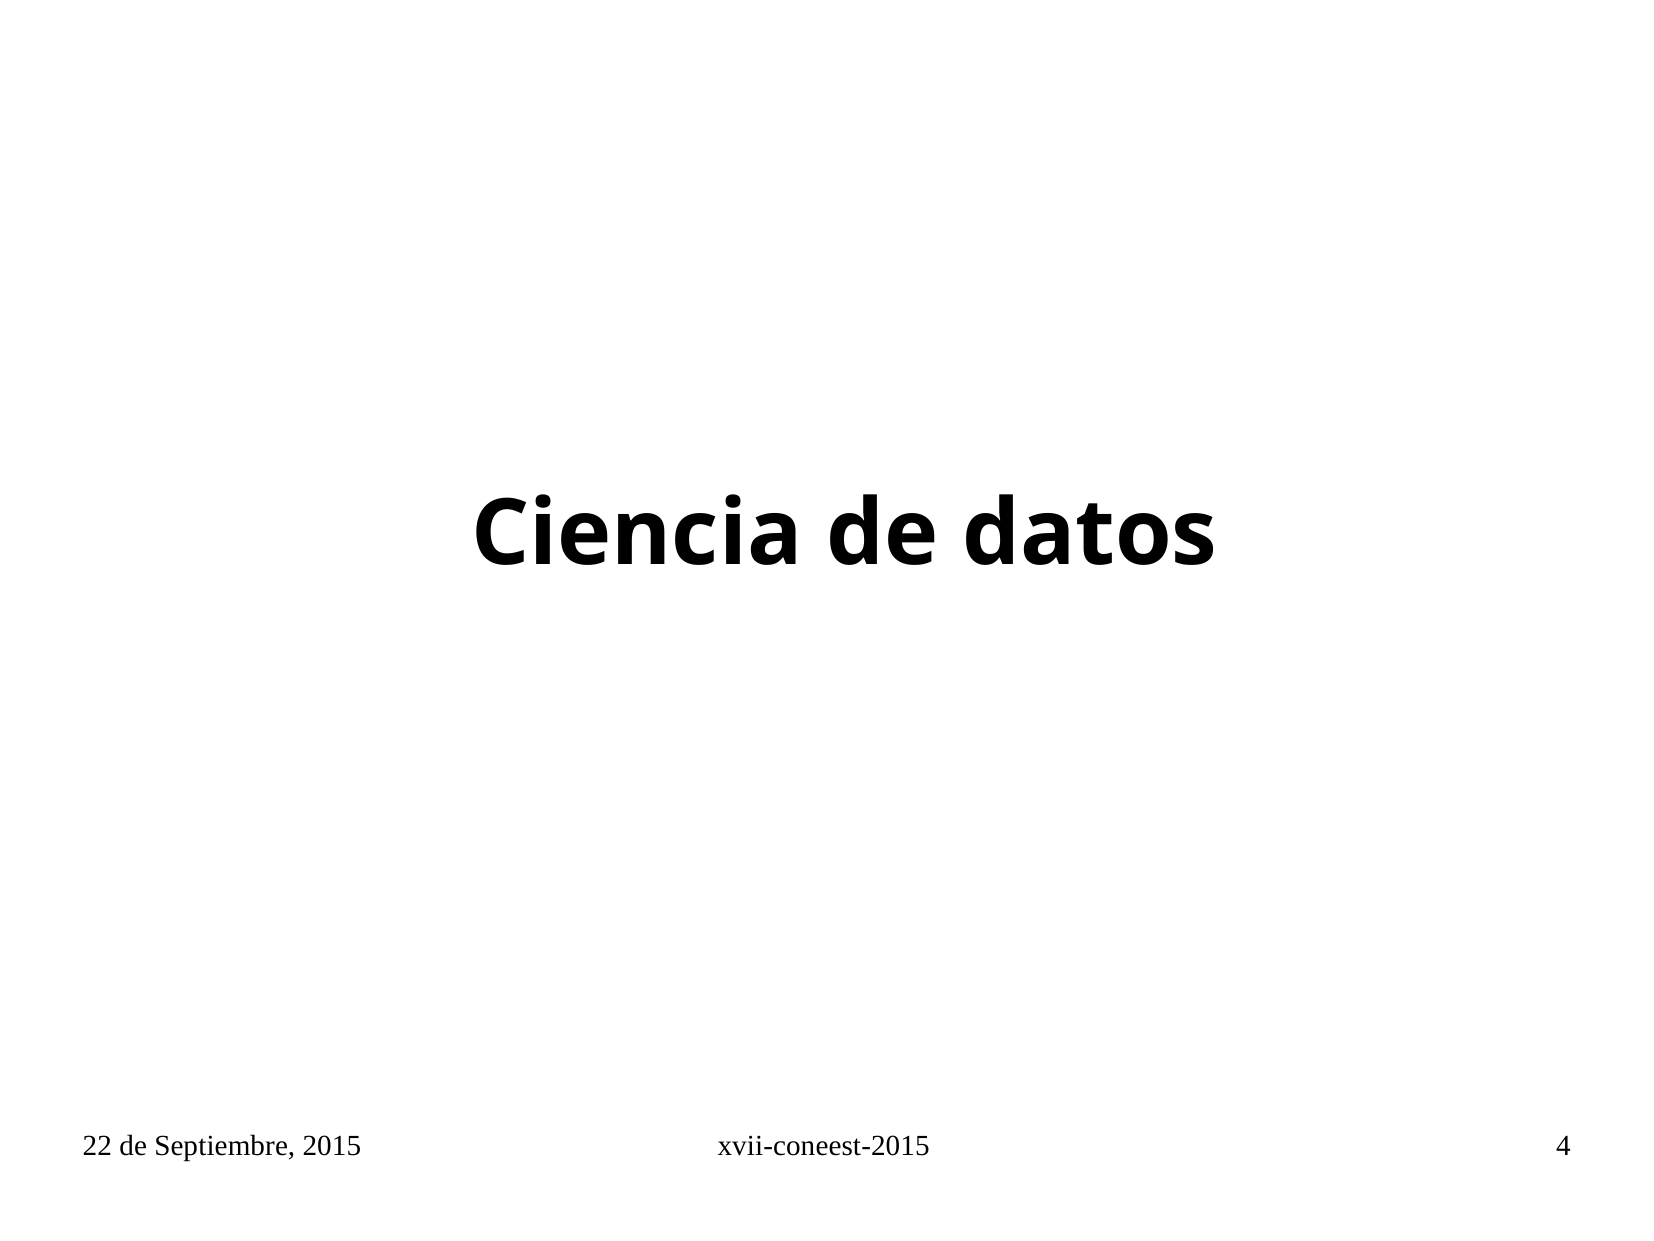

# Ciencia de datos
22 de Septiembre, 2015
xvii-coneest-2015
4